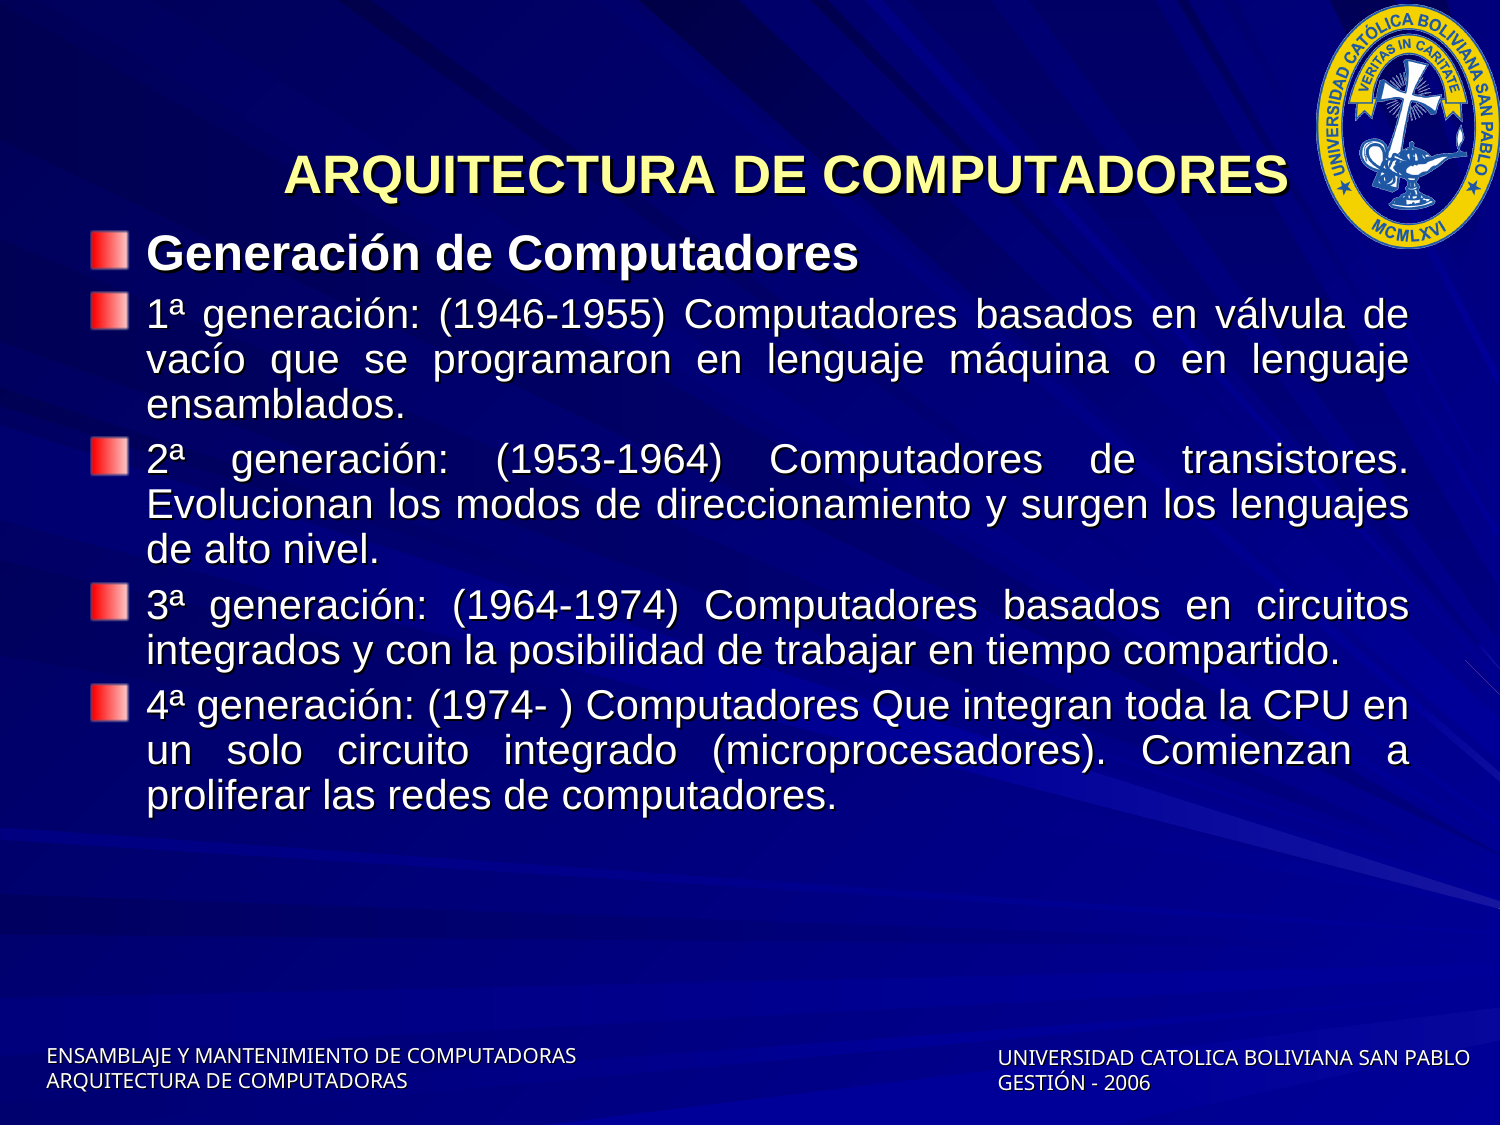

ARQUITECTURA DE COMPUTADORES
# Generación de Computadores
1ª generación: (1946-1955) Computadores basados en válvula de vacío que se programaron en lenguaje máquina o en lenguaje ensamblados.
2ª generación: (1953-1964) Computadores de transistores. Evolucionan los modos de direccionamiento y surgen los lenguajes de alto nivel.
3ª generación: (1964-1974) Computadores basados en circuitos integrados y con la posibilidad de trabajar en tiempo compartido.
4ª generación: (1974- ) Computadores Que integran toda la CPU en un solo circuito integrado (microprocesadores). Comienzan a proliferar las redes de computadores.